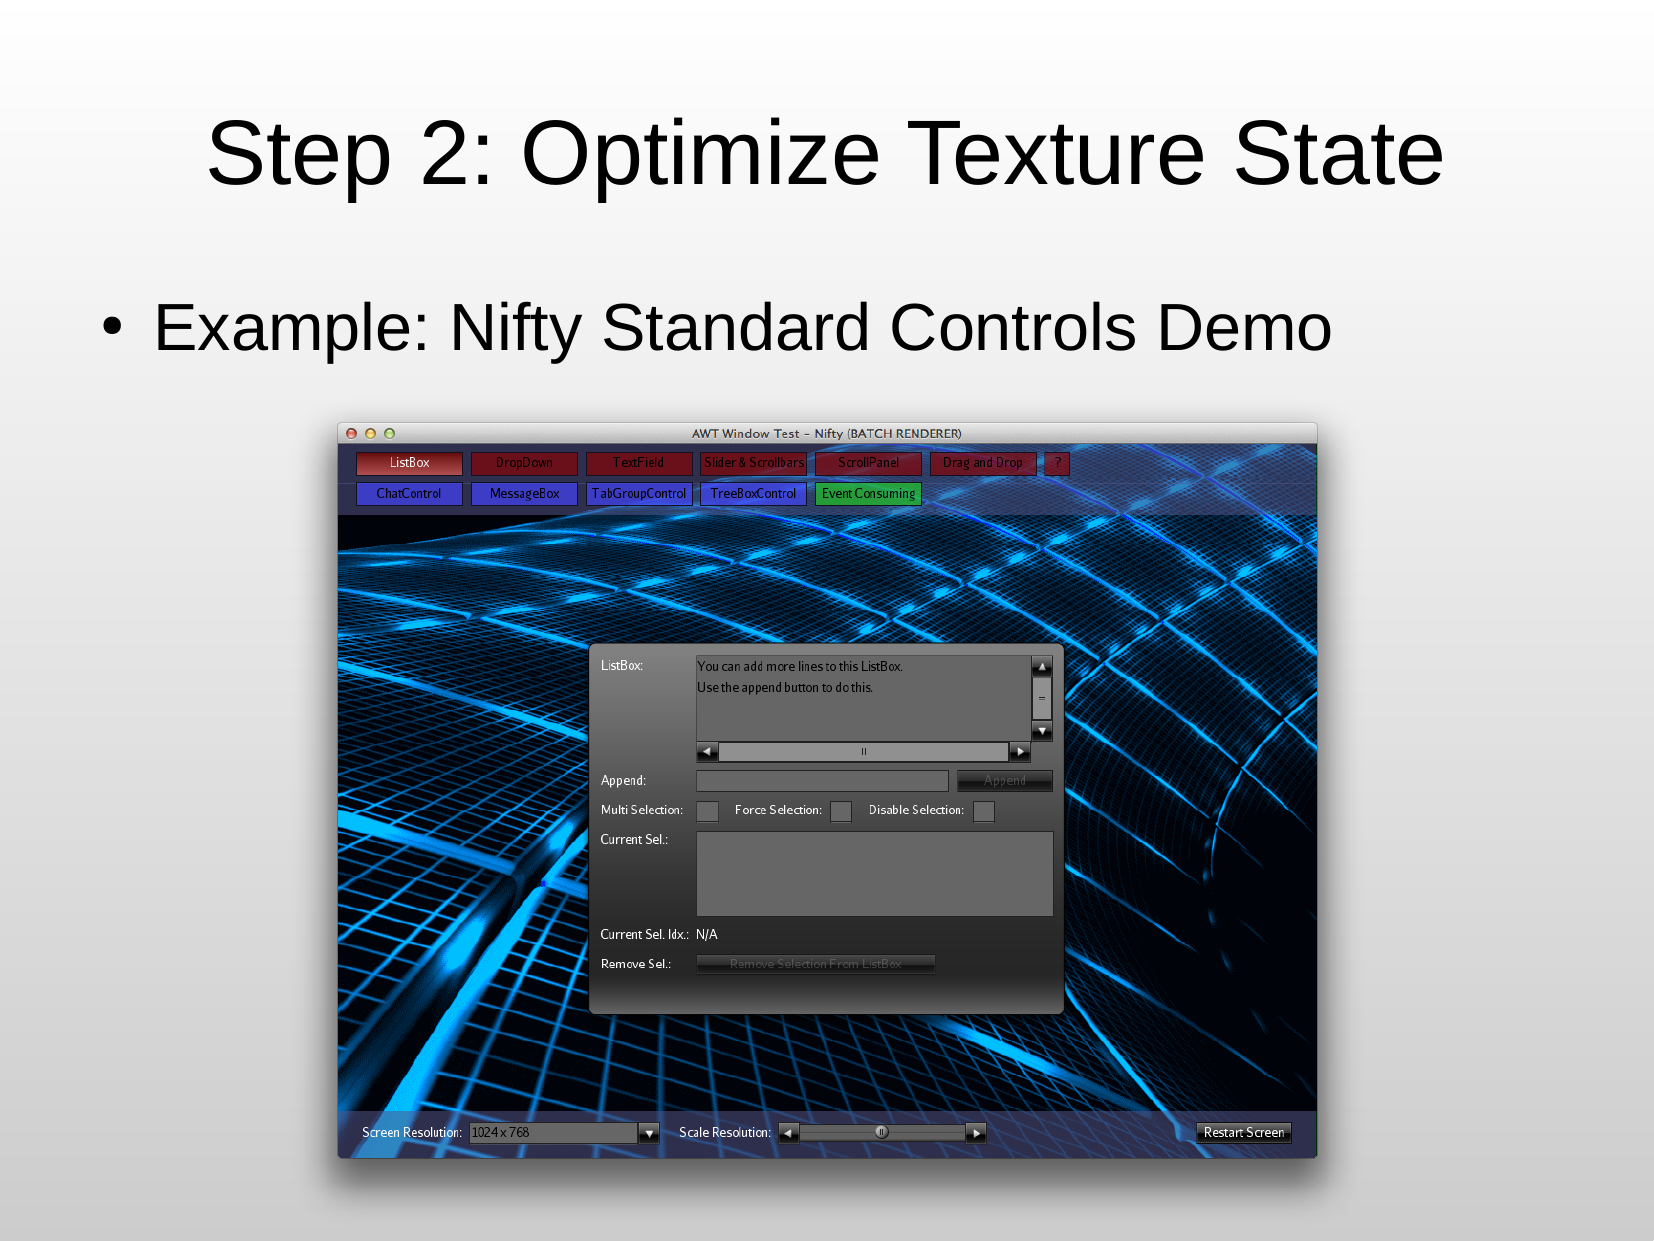

# Step 2: Optimize Texture State
Example: Nifty Standard Controls Demo